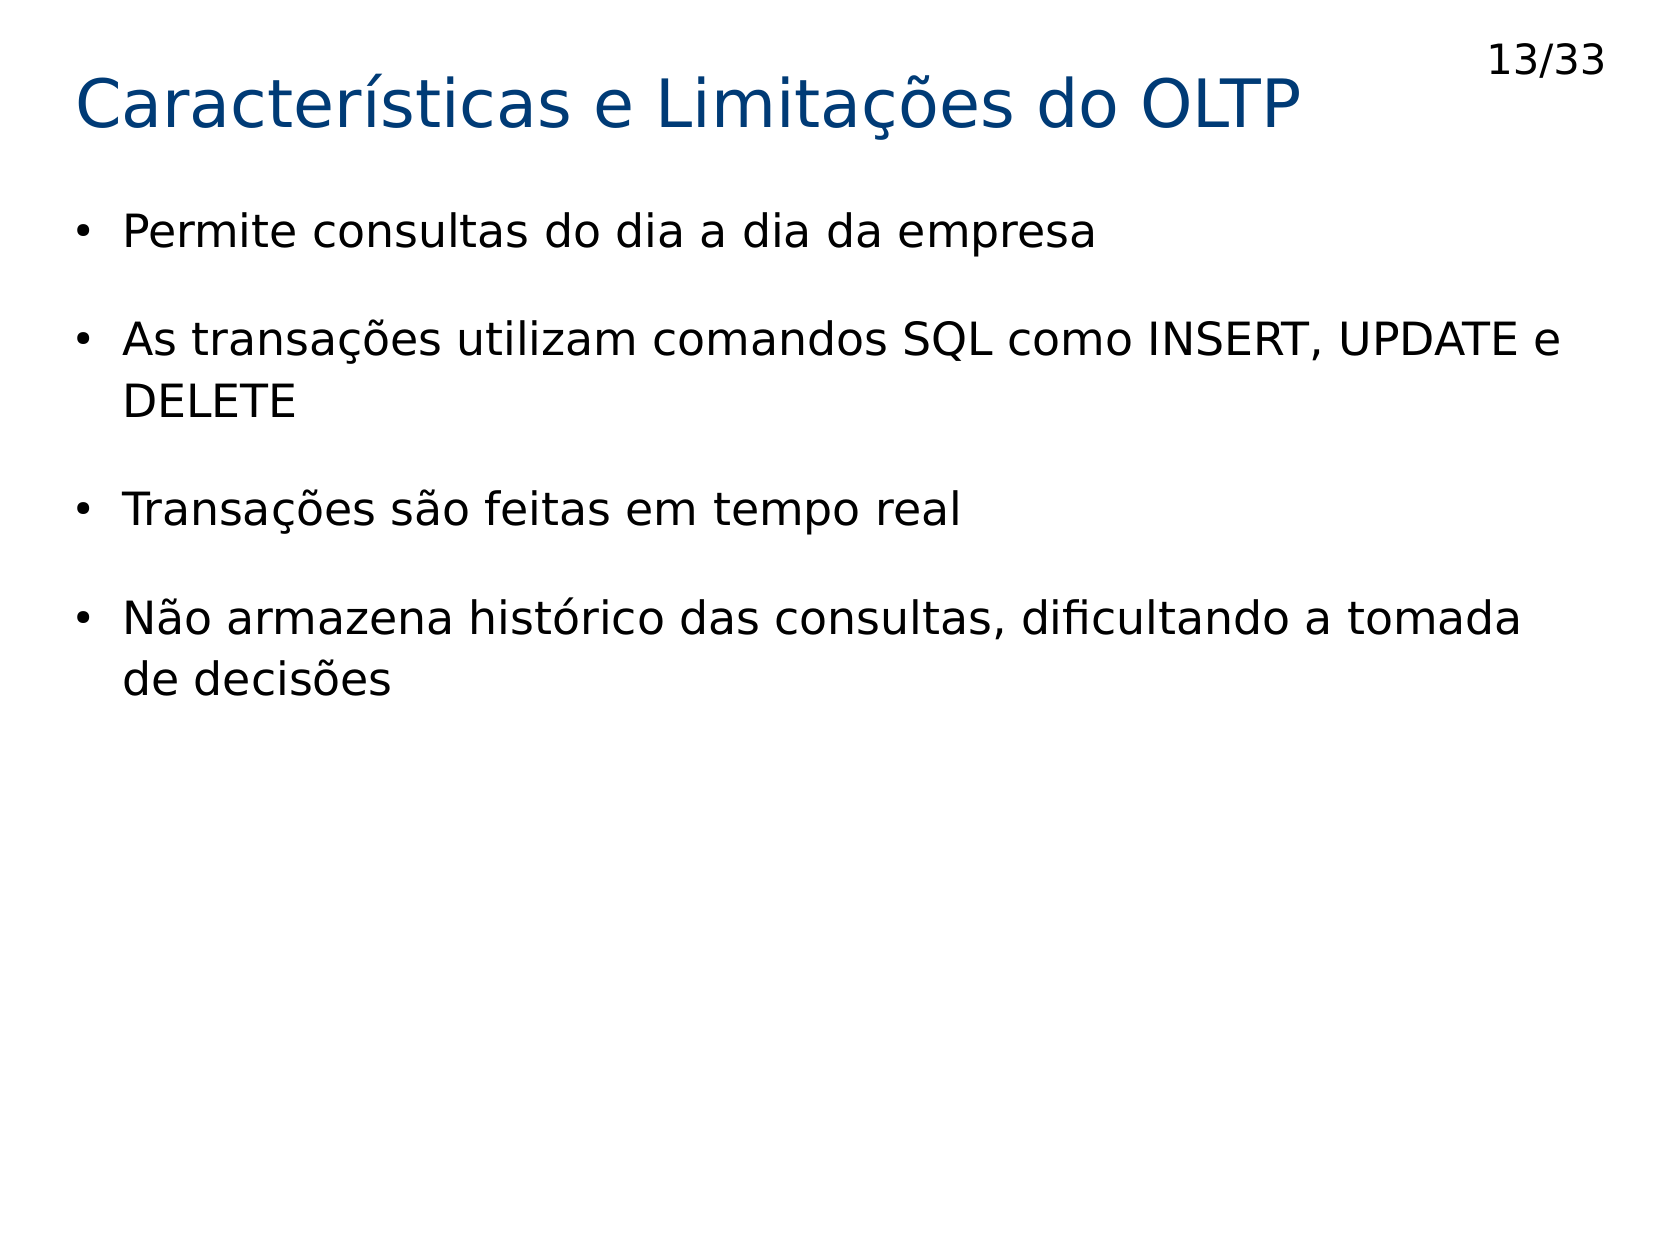

# Características e Limitações do OLTP
13
Permite consultas do dia a dia da empresa
As transações utilizam comandos SQL como INSERT, UPDATE e DELETE
Transações são feitas em tempo real
Não armazena histórico das consultas, dificultando a tomada de decisões